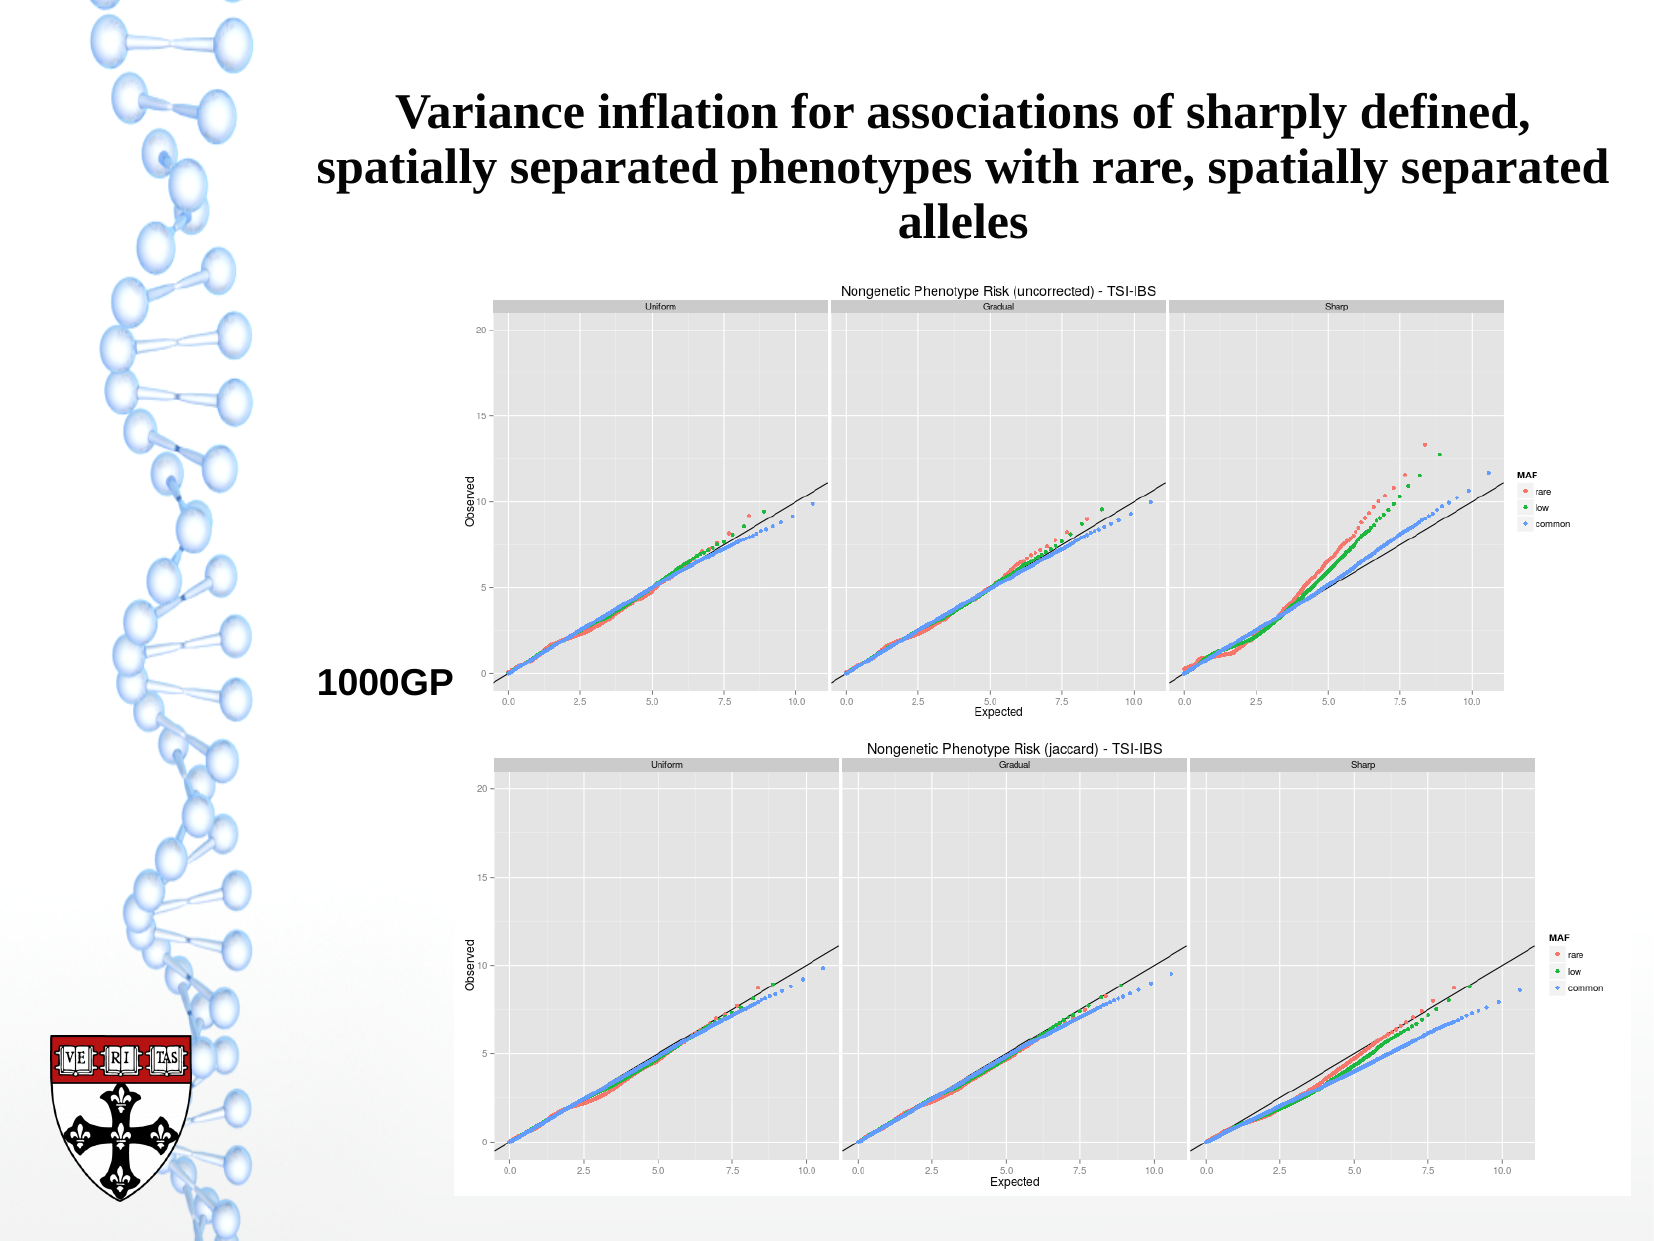

# Variance inflation for associations of sharply defined, spatially separated phenotypes with rare, spatially separated alleles
1000GP